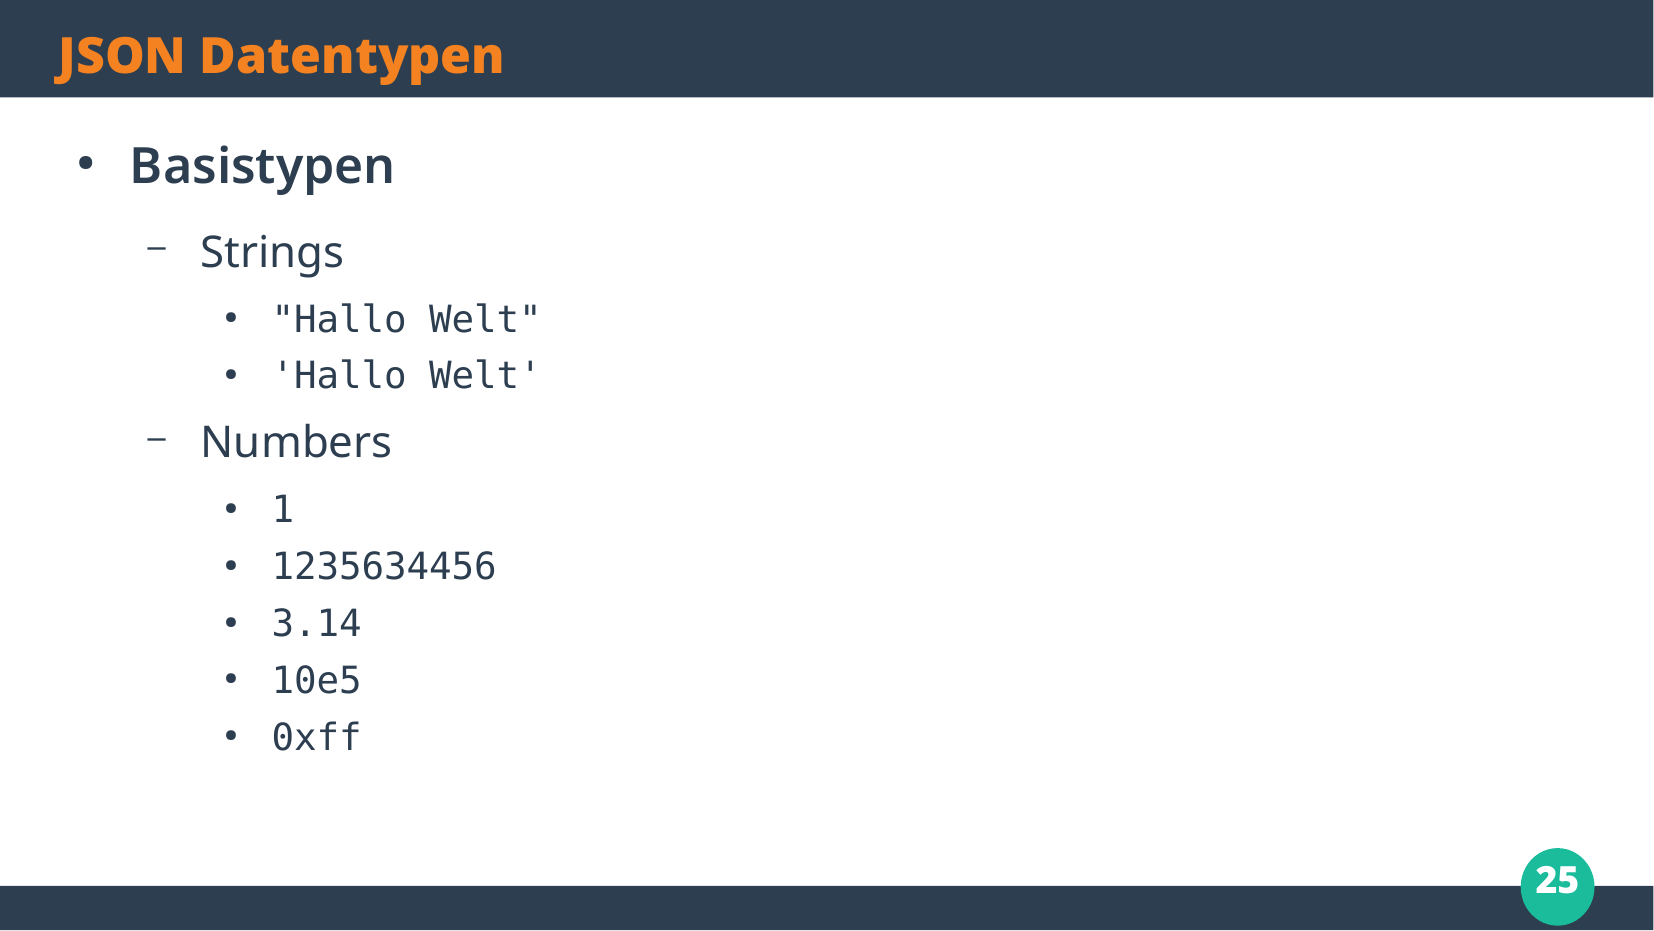

# JSON Datentypen
Basistypen
Strings
"Hallo Welt"
'Hallo Welt'
Numbers
1
1235634456
3.14
10e5
0xff
25